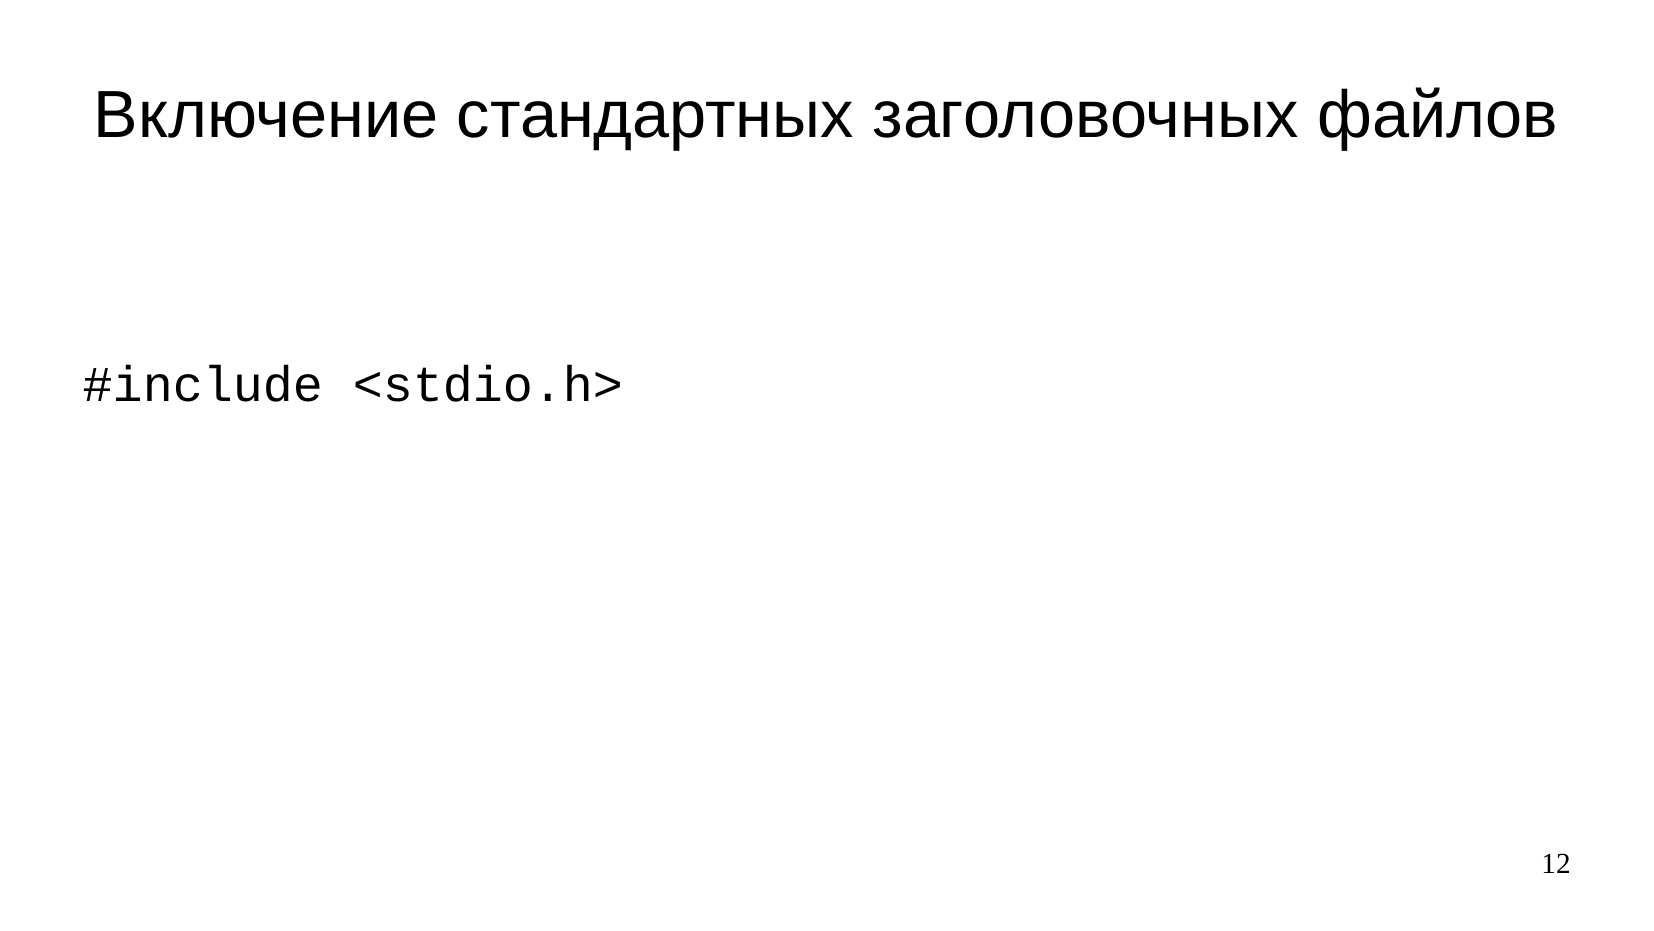

# Включение стандартных заголовочных файлов
#include <stdio.h>
12